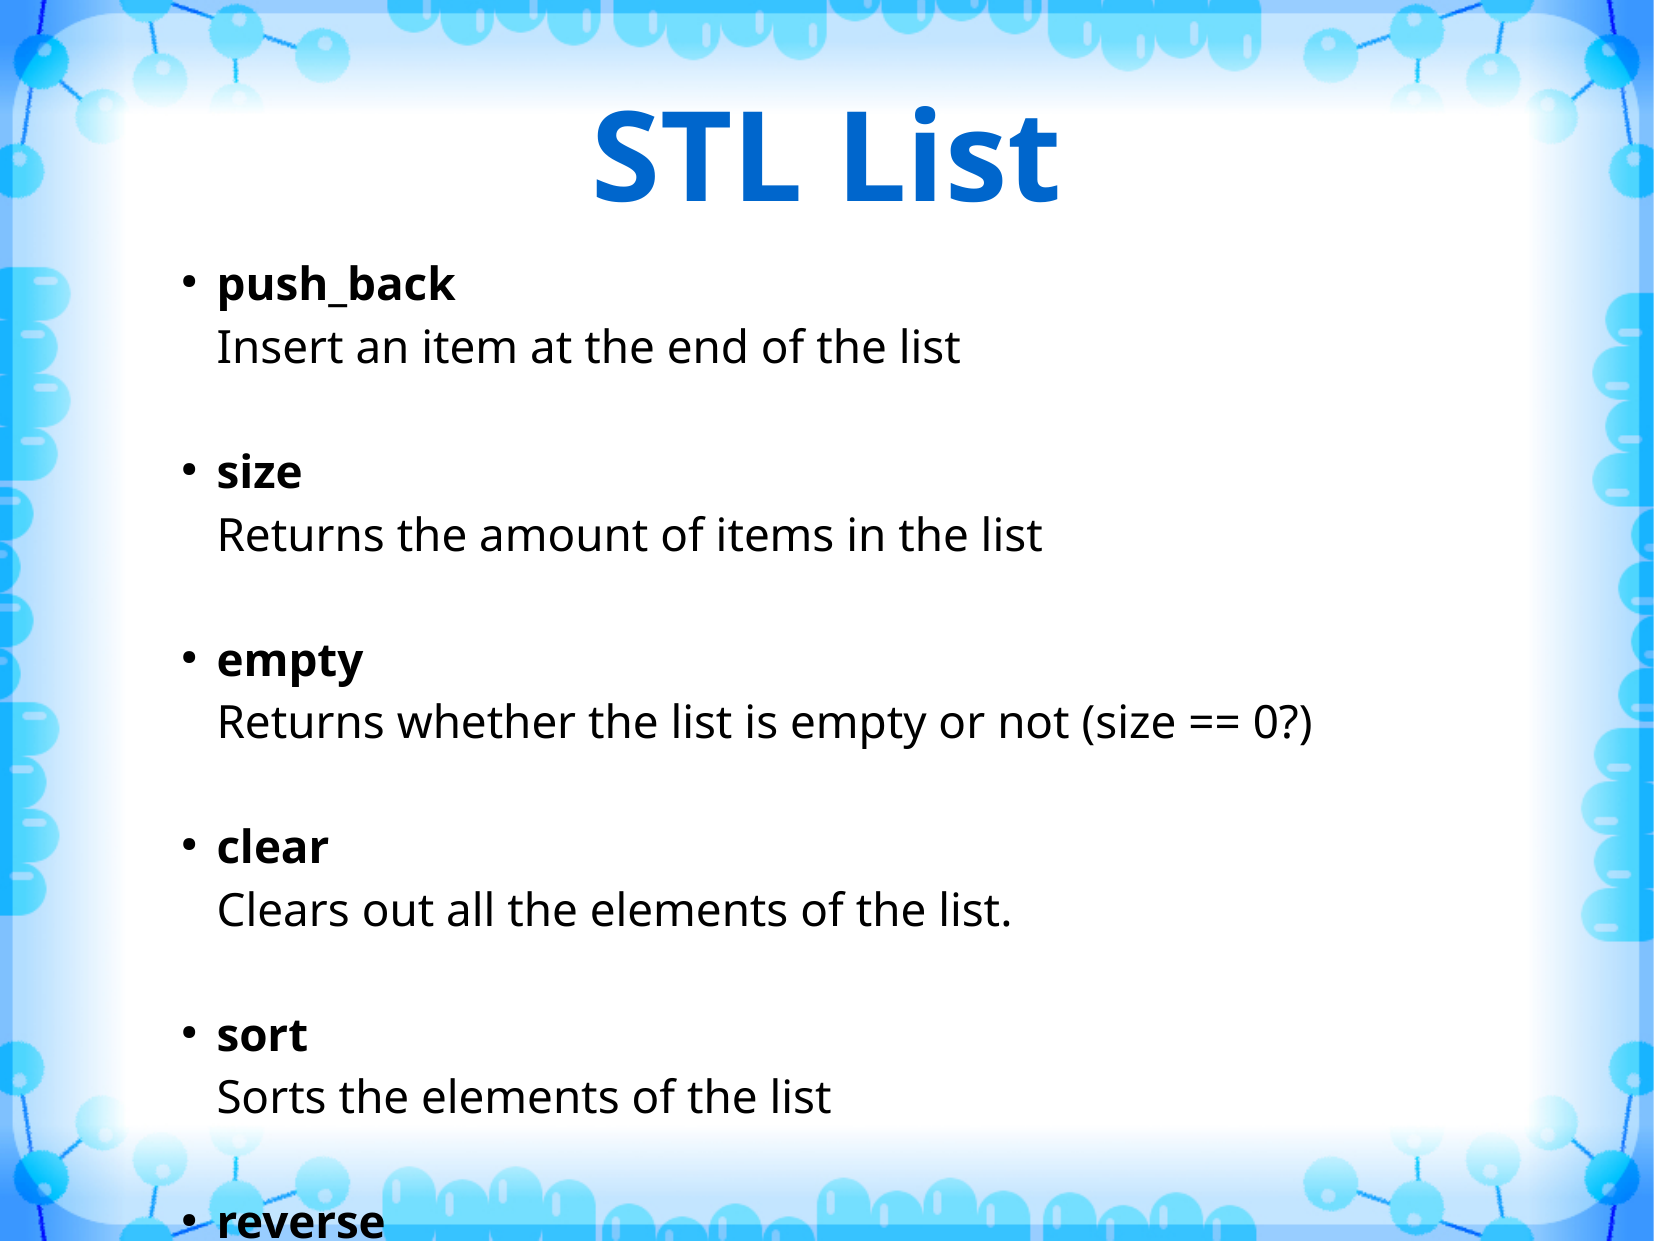

# STL List
push_back
Insert an item at the end of the list
size
Returns the amount of items in the list
empty
Returns whether the list is empty or not (size == 0?)
clear
Clears out all the elements of the list.
sort
Sorts the elements of the list
reverse
Reverses the order of elements in the list.